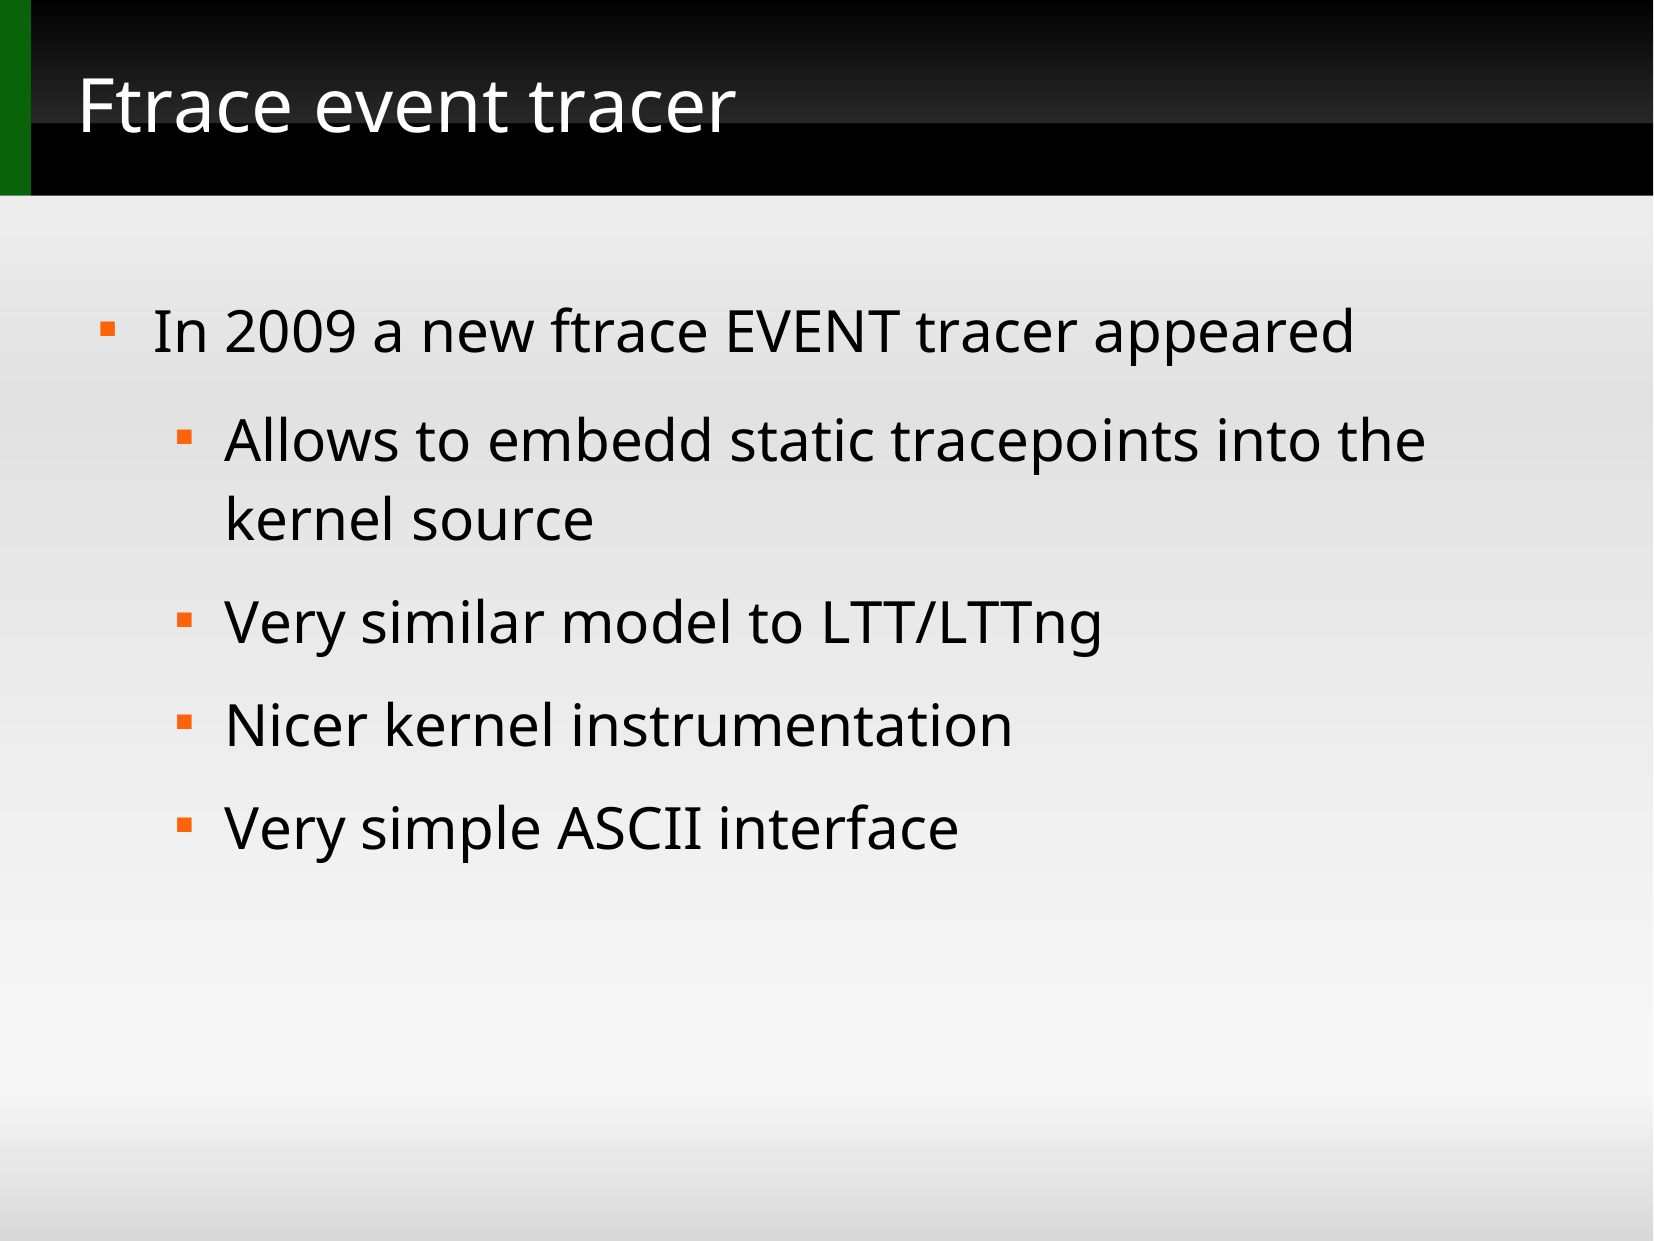

# Ftrace event tracer
In 2009 a new ftrace EVENT tracer appeared
Allows to embedd static tracepoints into the kernel source
Very similar model to LTT/LTTng
Nicer kernel instrumentation
Very simple ASCII interface